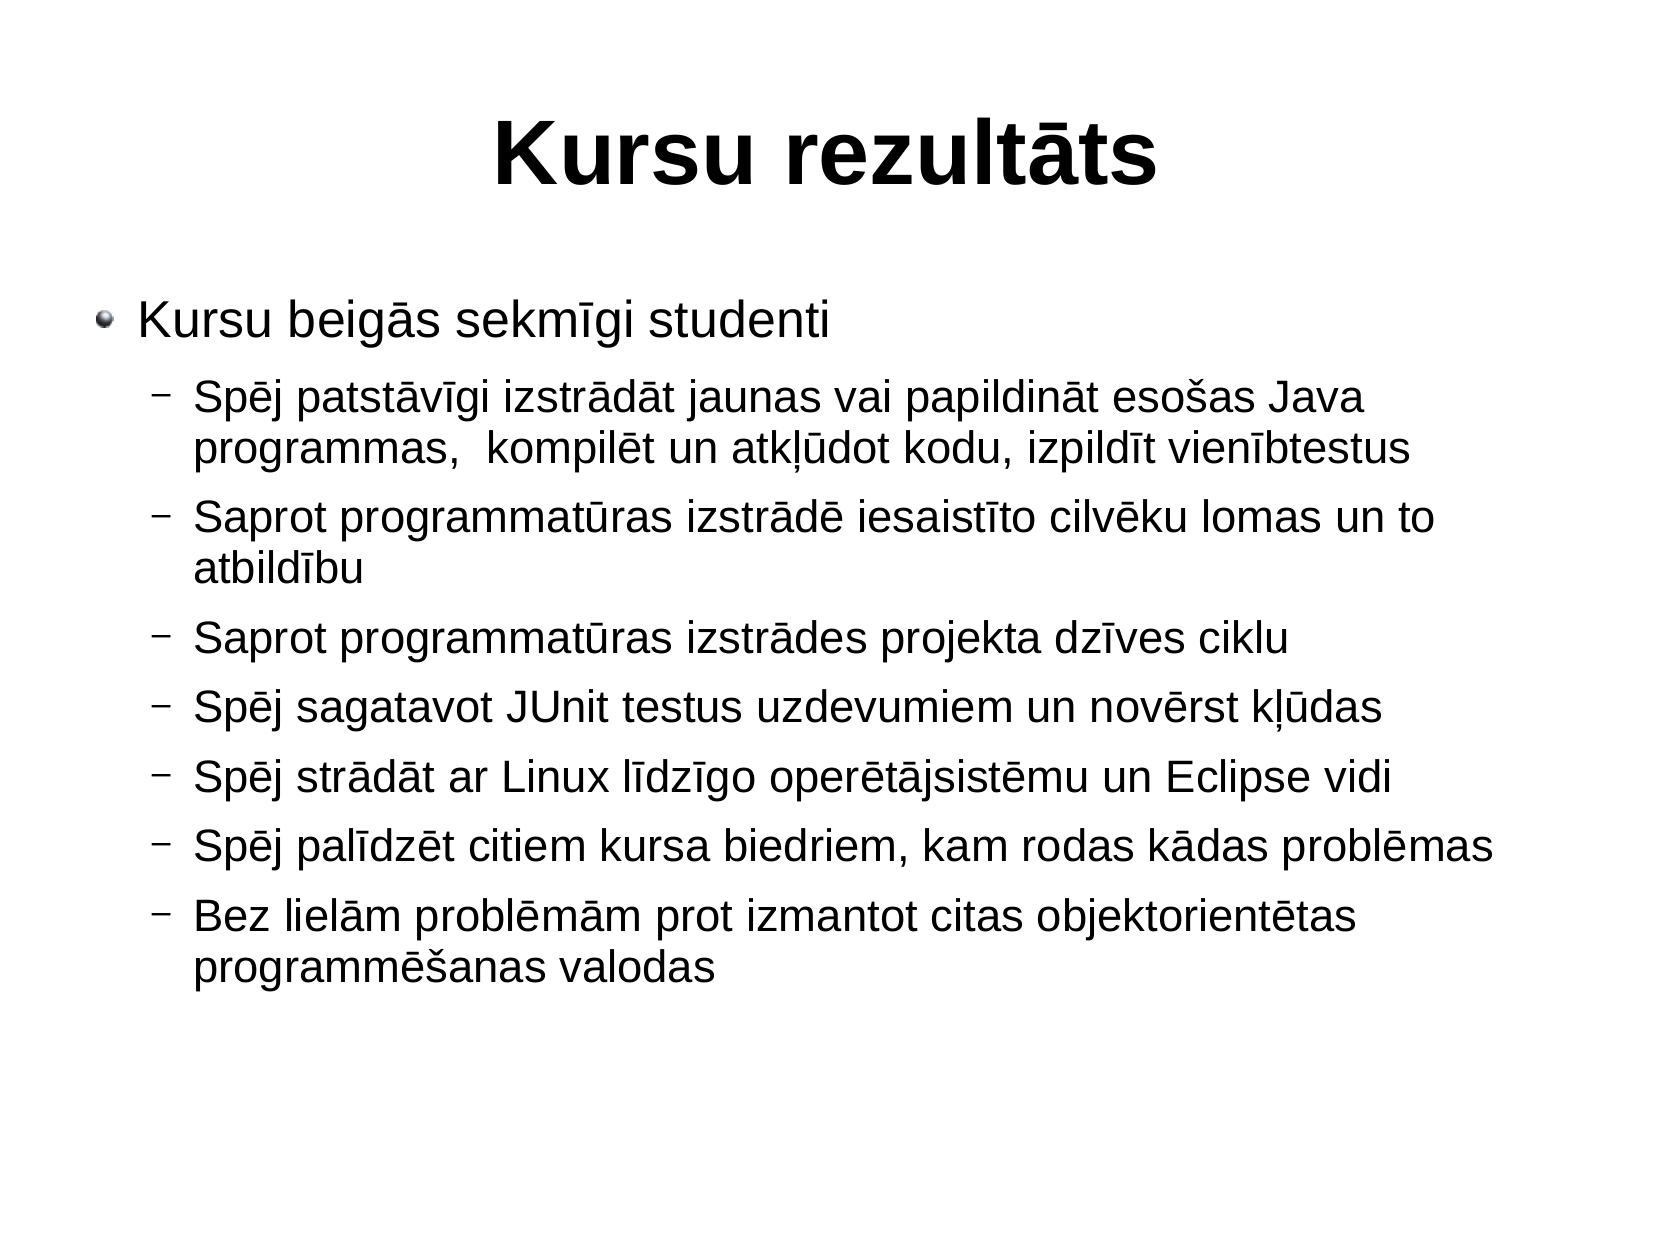

# Kursu rezultāts
Kursu beigās sekmīgi studenti
Spēj patstāvīgi izstrādāt jaunas vai papildināt esošas Java programmas, kompilēt un atkļūdot kodu, izpildīt vienībtestus
Saprot programmatūras izstrādē iesaistīto cilvēku lomas un to atbildību
Saprot programmatūras izstrādes projekta dzīves ciklu
Spēj sagatavot JUnit testus uzdevumiem un novērst kļūdas
Spēj strādāt ar Linux līdzīgo operētājsistēmu un Eclipse vidi
Spēj palīdzēt citiem kursa biedriem, kam rodas kādas problēmas
Bez lielām problēmām prot izmantot citas objektorientētas programmēšanas valodas